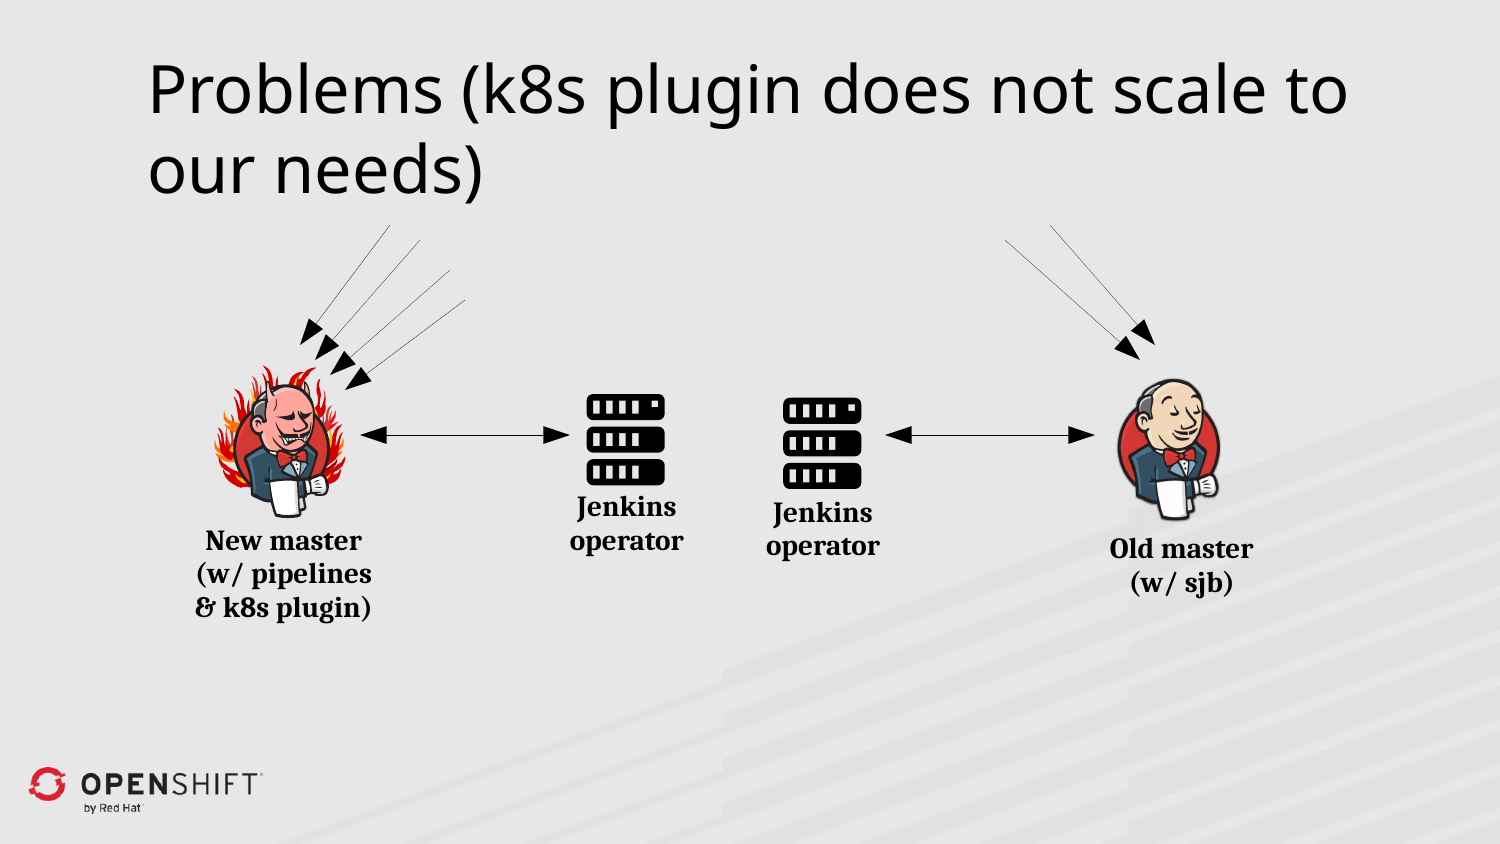

Problems (k8s plugin does not scale to our needs)
#
Jenkins
operator
Jenkins
operator
New master
(w/ pipelines
& k8s plugin)
Old master
(w/ sjb)